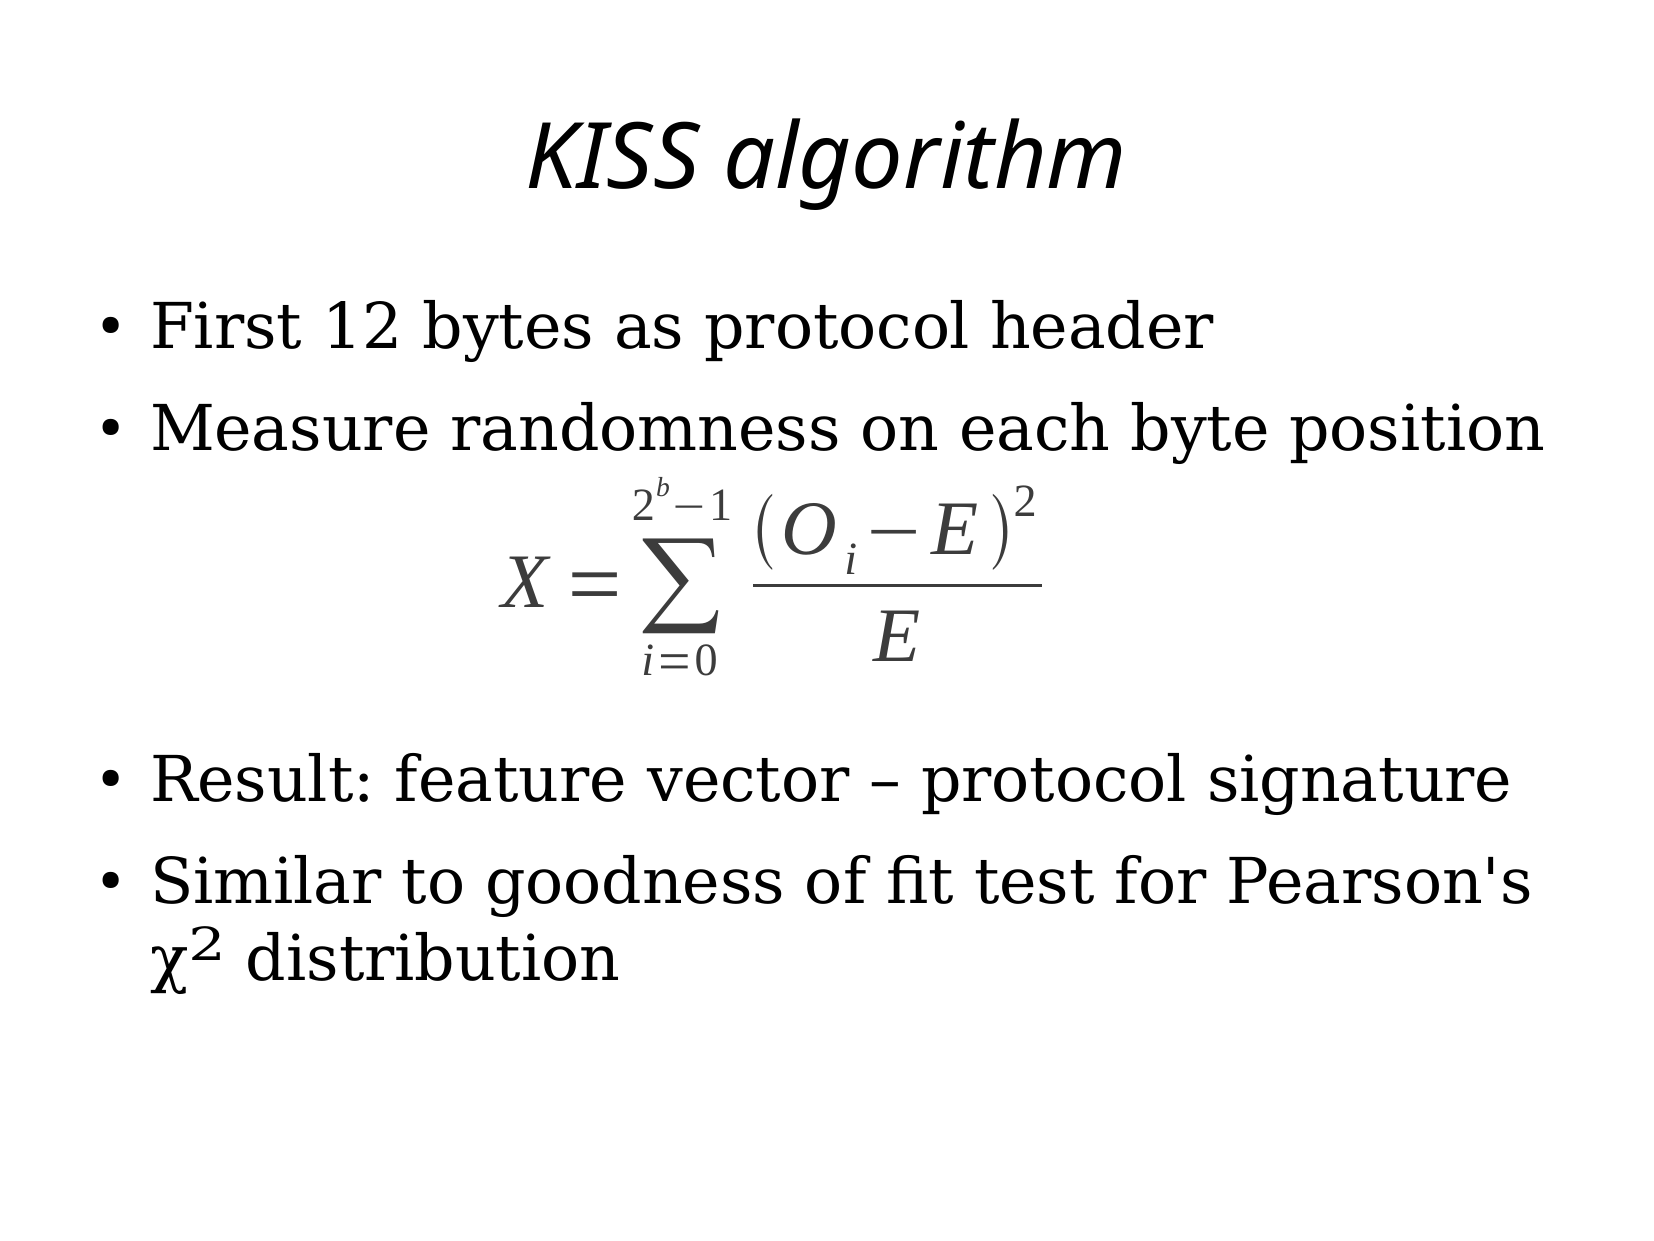

# KISS algorithm
First 12 bytes as protocol header
Measure randomness on each byte position
Result: feature vector – protocol signature
Similar to goodness of fit test for Pearson's χ2 distribution